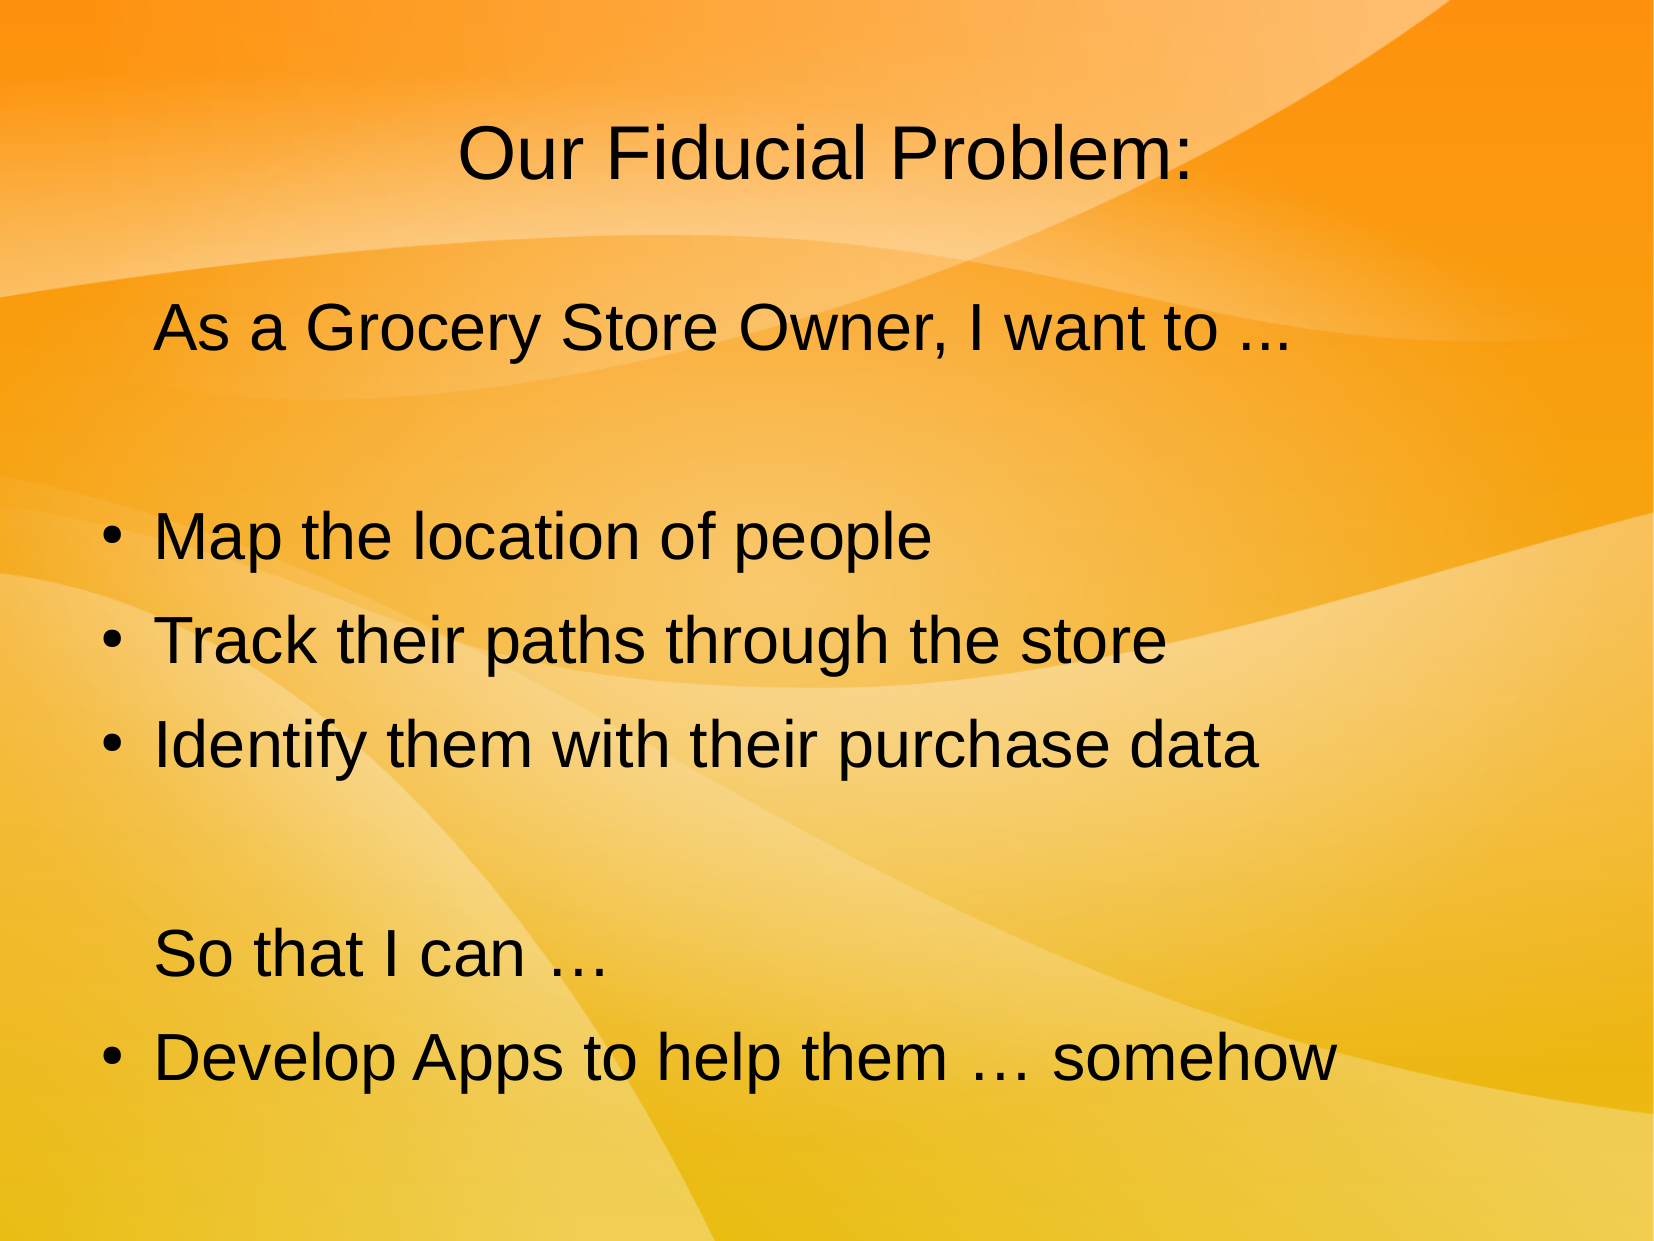

# Our Fiducial Problem:
As a Grocery Store Owner, I want to ...
Map the location of people
Track their paths through the store
Identify them with their purchase data
So that I can …
Develop Apps to help them … somehow